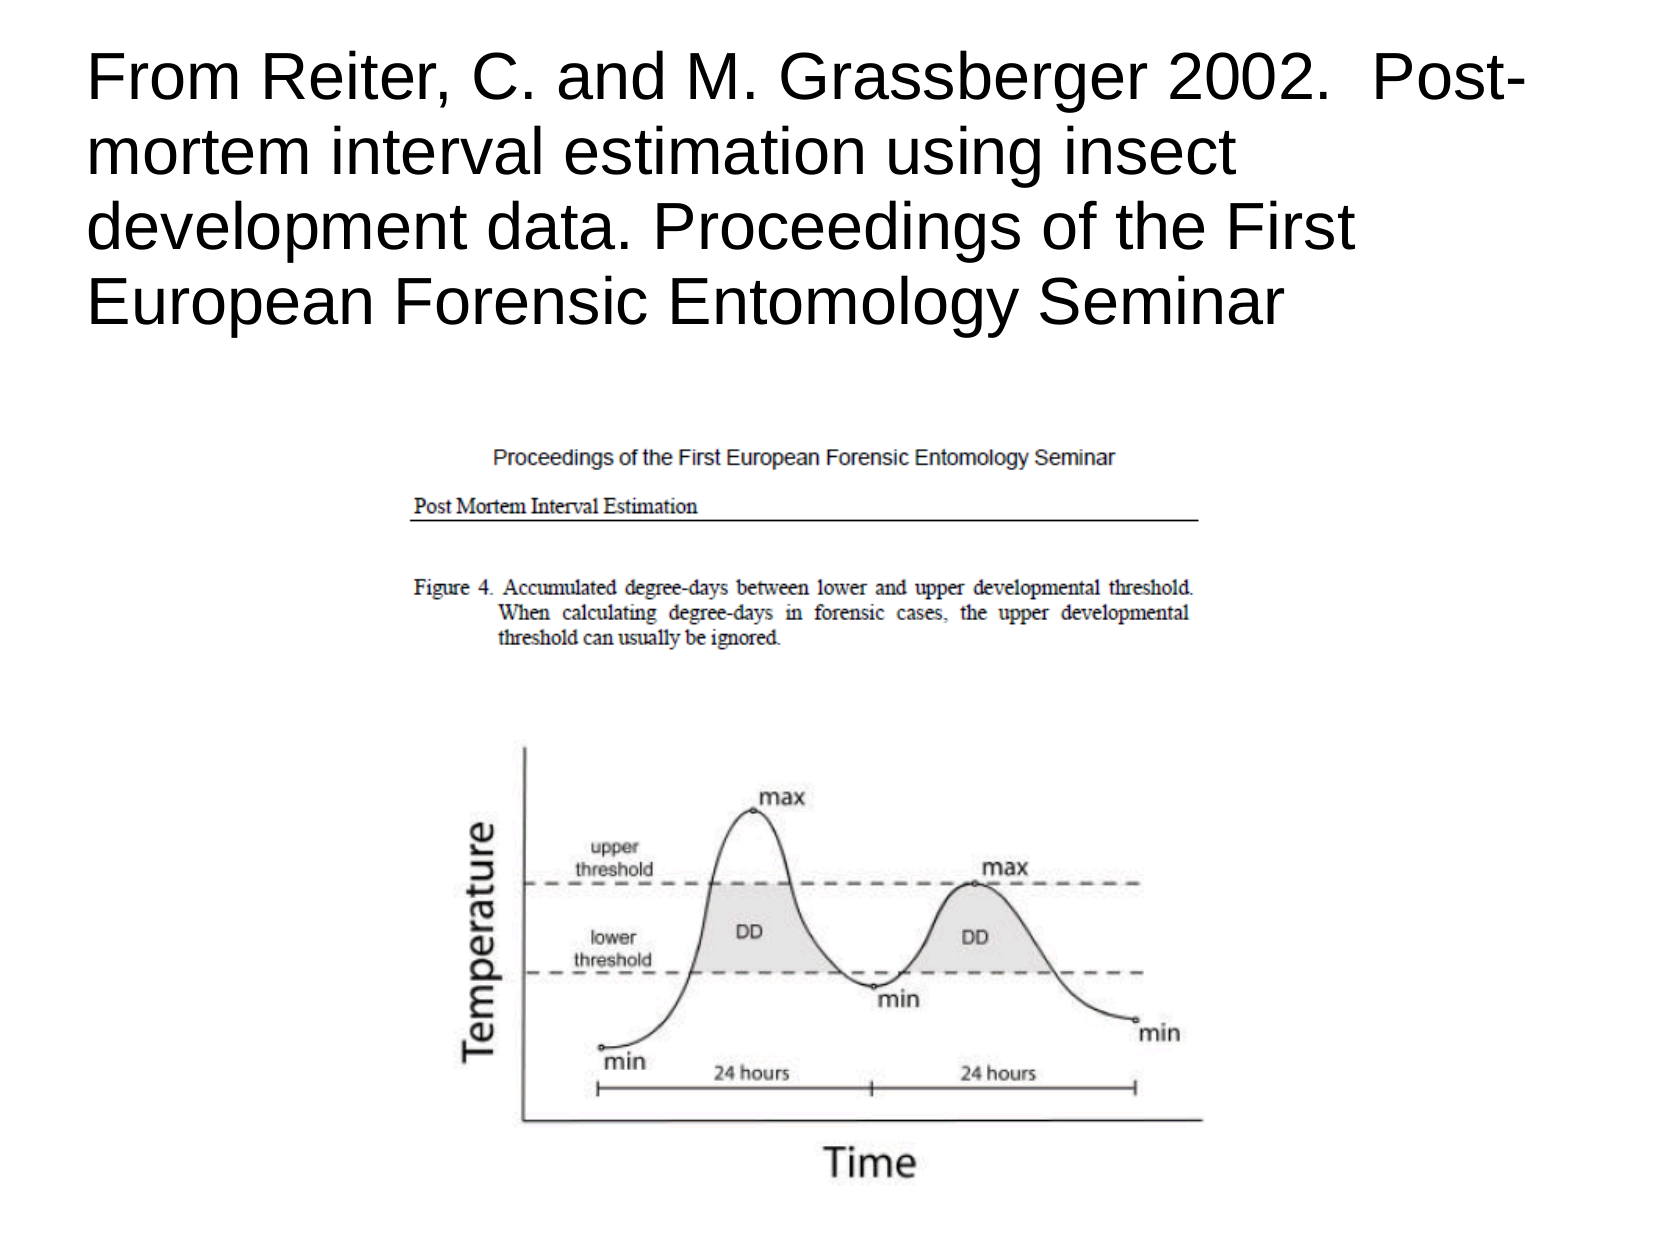

# From Reiter, C. and M. Grassberger 2002. Post-mortem interval estimation using insect development data. Proceedings of the First European Forensic Entomology Seminar